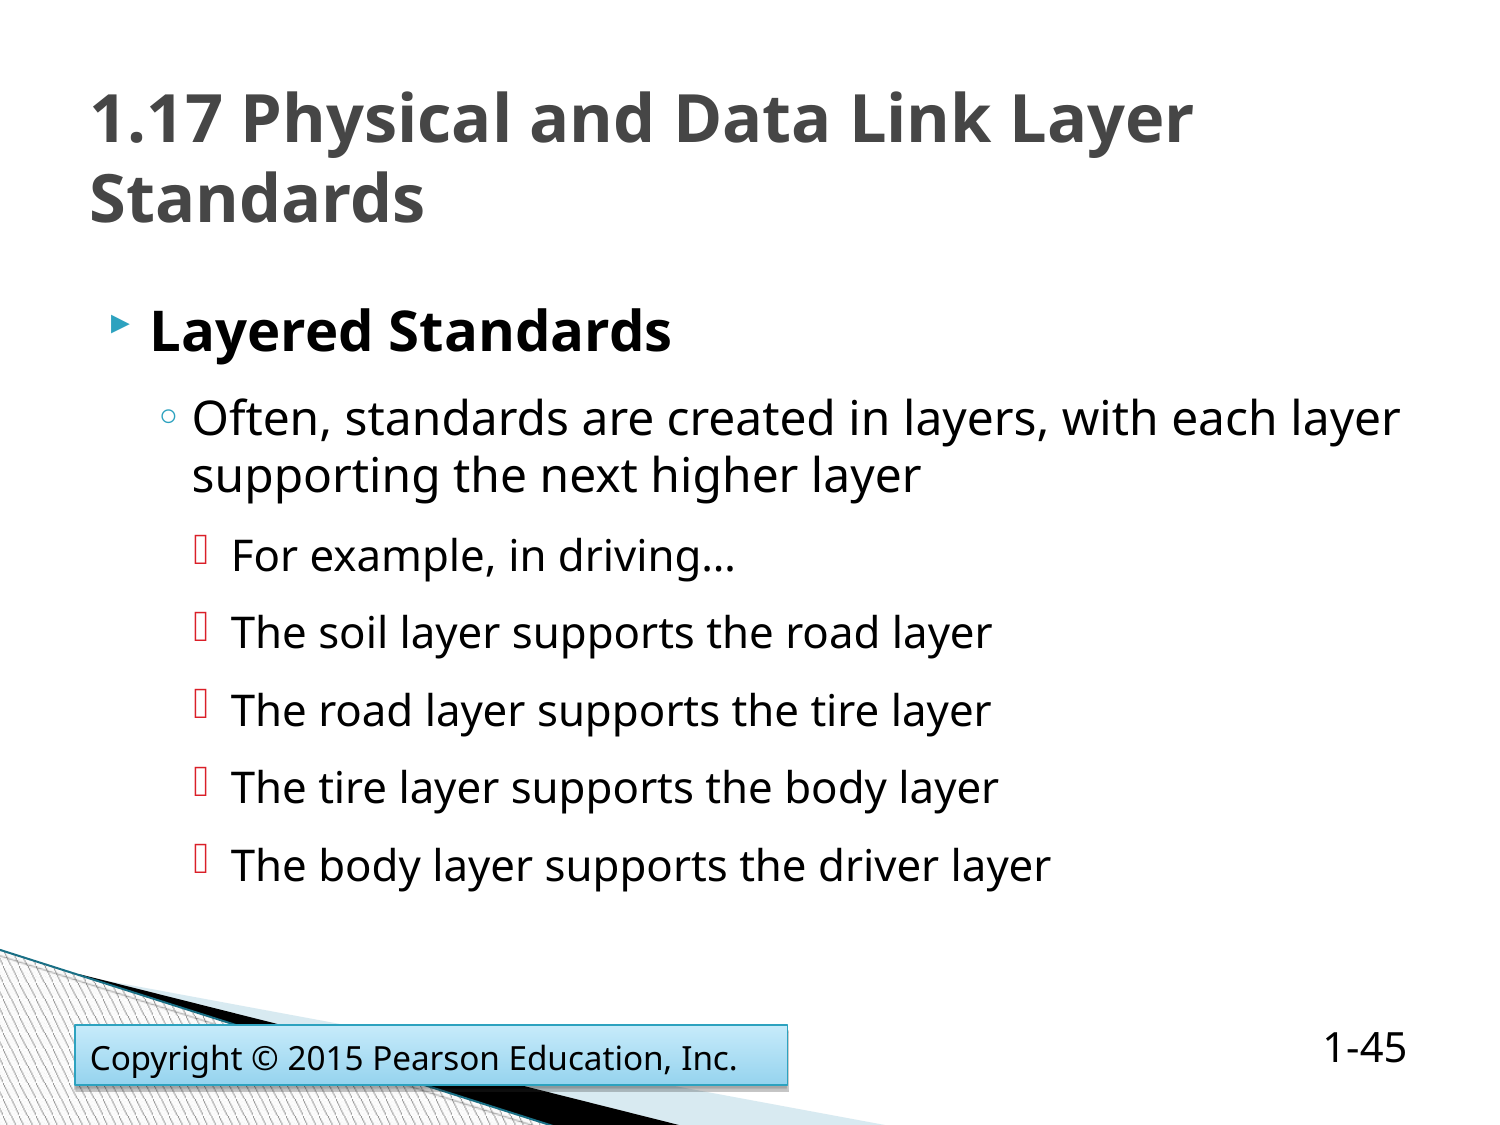

# 1.17 Physical and Data Link Layer Standards
Layered Standards
Often, standards are created in layers, with each layer supporting the next higher layer
For example, in driving…
The soil layer supports the road layer
The road layer supports the tire layer
The tire layer supports the body layer
The body layer supports the driver layer
Copyright © 2015 Pearson Education, Inc.